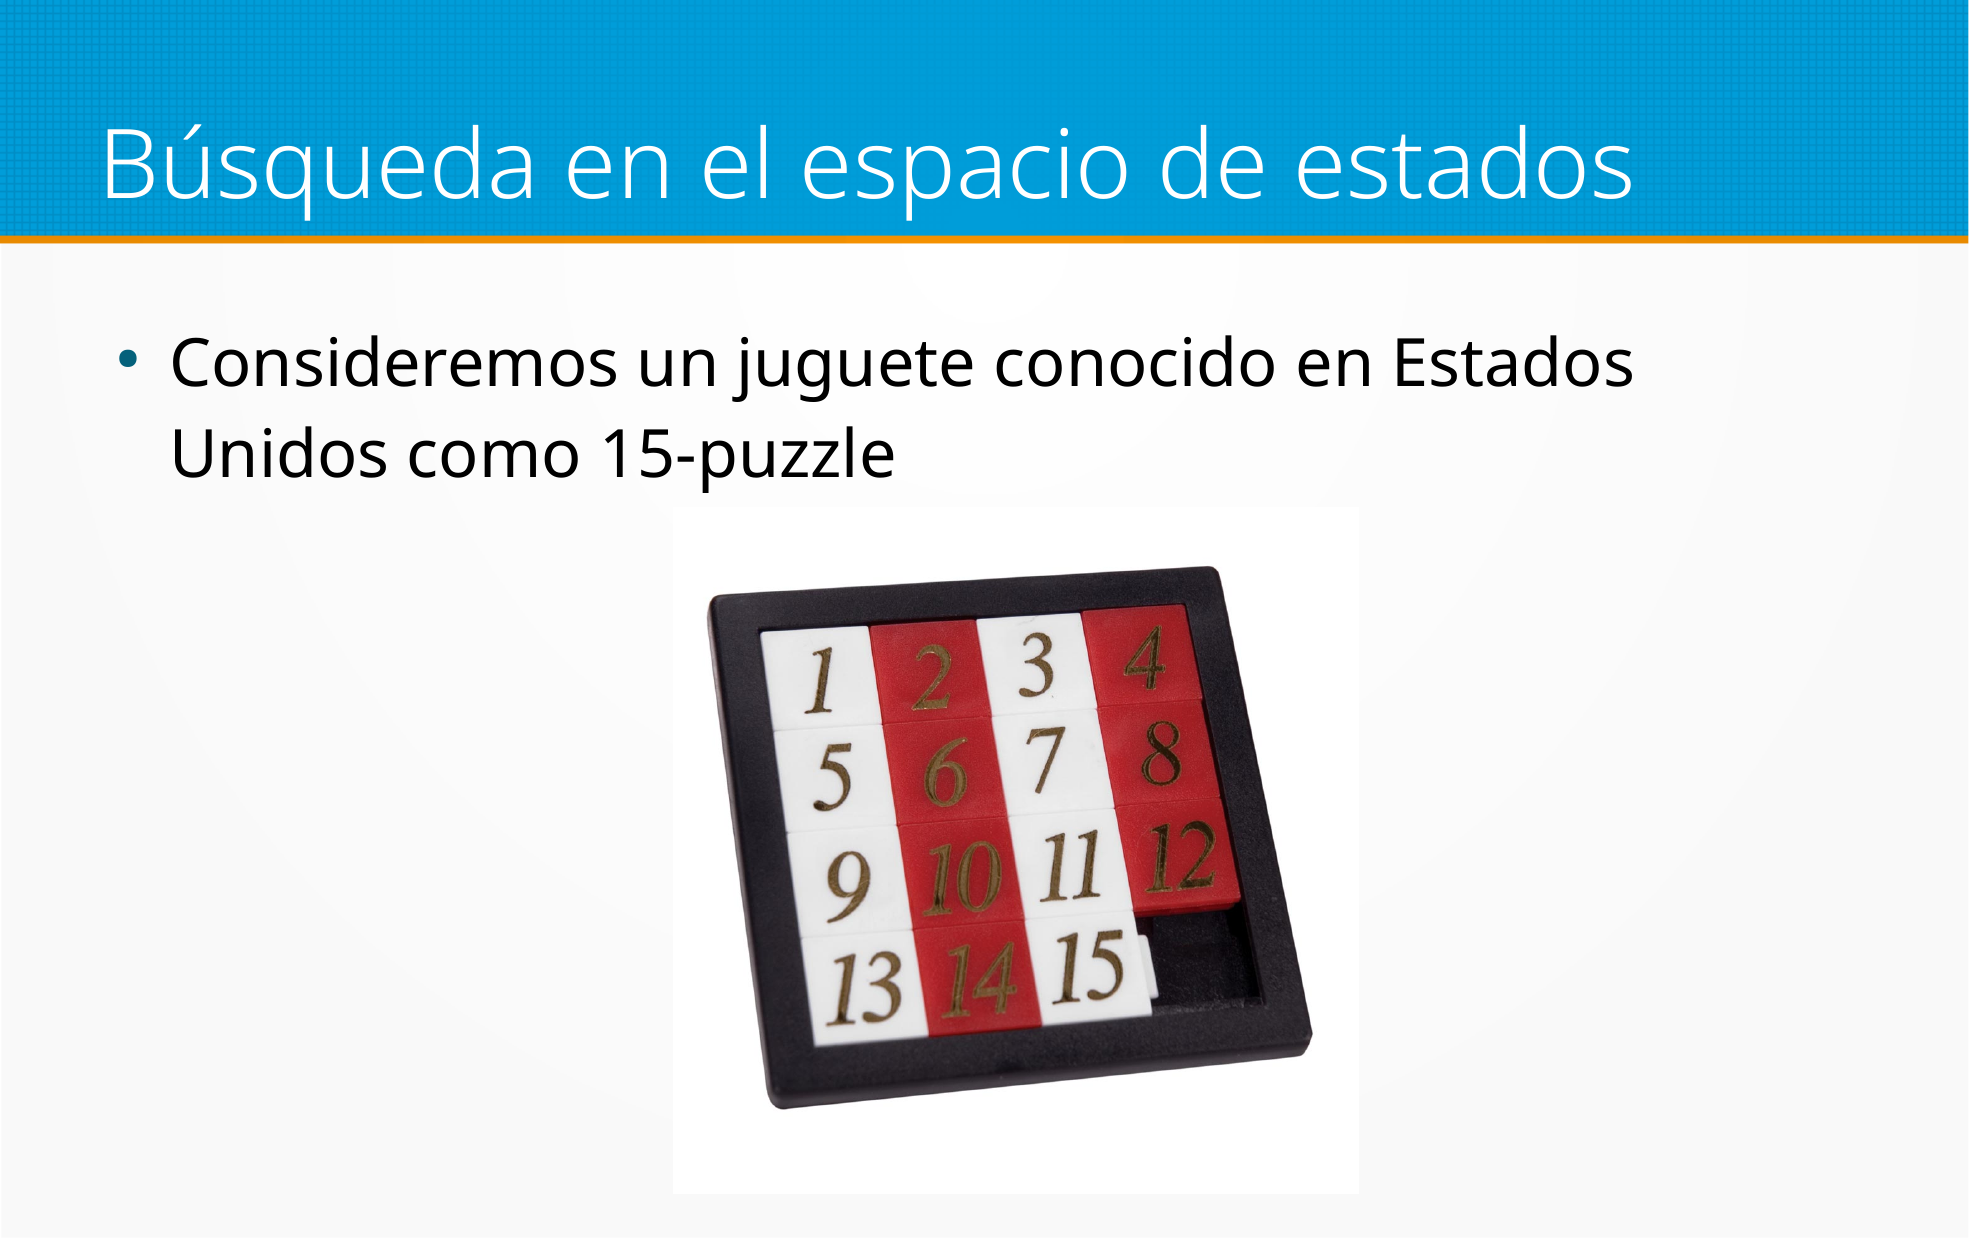

# Búsqueda en el espacio de estados
Consideremos un juguete conocido en Estados Unidos como 15-puzzle